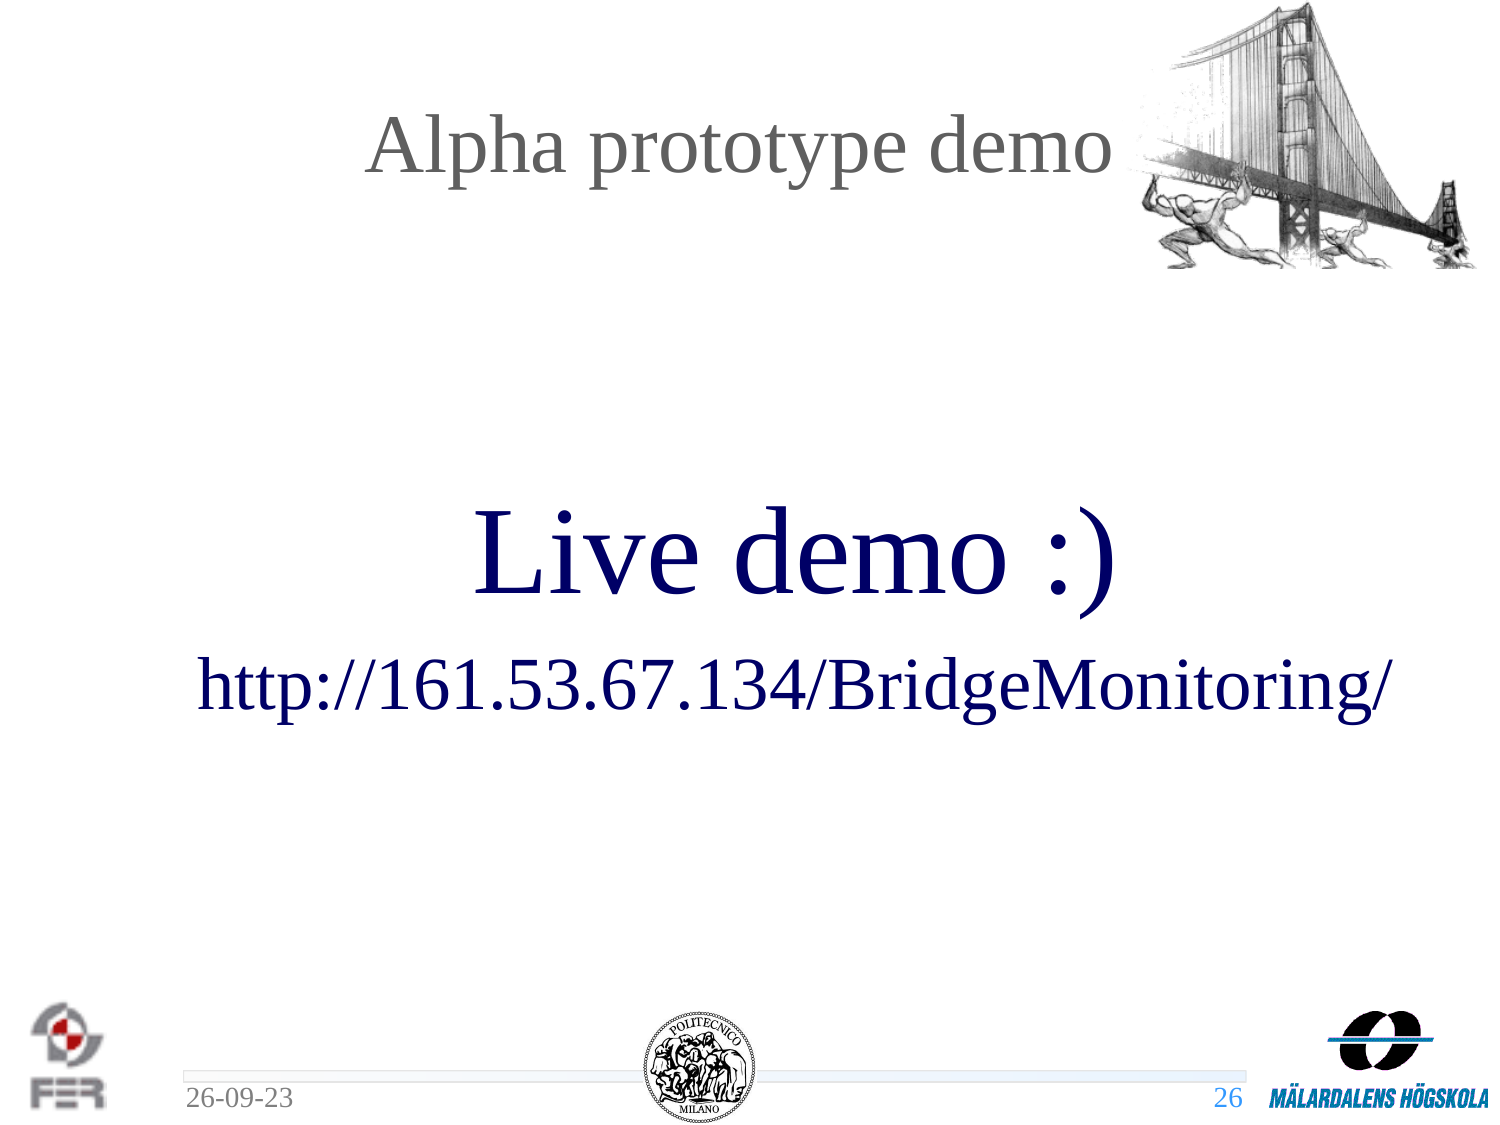

# Alpha prototype demo
Live demo :)
http://161.53.67.134/BridgeMonitoring/
26-08-21